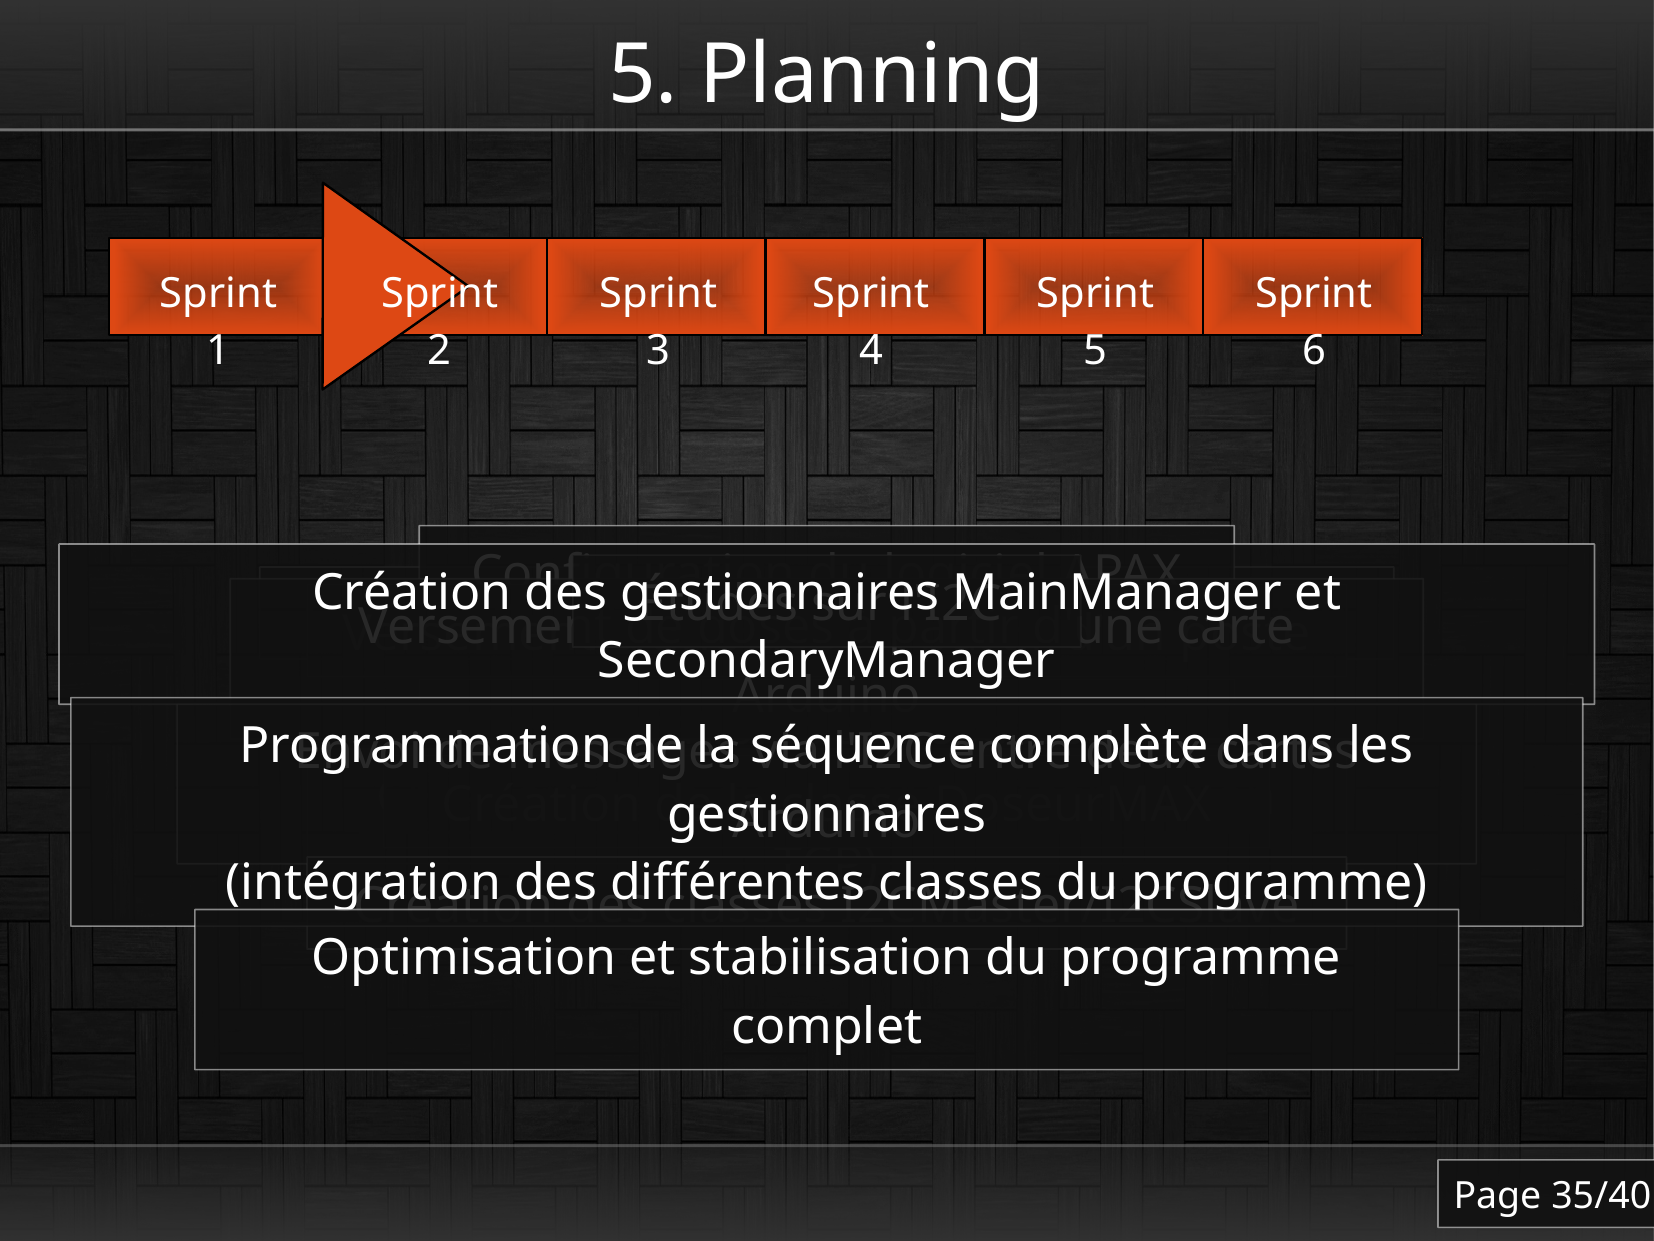

5. Planning
Sprint 1
Sprint 2
Sprint 3
Sprint 4
Sprint 5
Sprint 6
Configuration du logiciel APAX
Création des gestionnaires MainManager et SecondaryManager
Études sur l'I2C
Compréhension de l'environnement Arduino
Versement de doses à partir d'une carte Arduino
Versement d'une dose à partir d'un poste
Configuration des doseursMAX
Programmation de la séquence complète dans les gestionnaires
(intégration des différentes classes du programme)
Envoi de messages via l'I2C entre deux cartes Arduino
Création de la classe XMAX (connexion TCP)
Création de la classe DoseurMAX
Tests de programmes existants
Versement de doses grâce à APAX
Création des classes I2CMaster/I2CSlave
Optimisation et stabilisation du programme complet